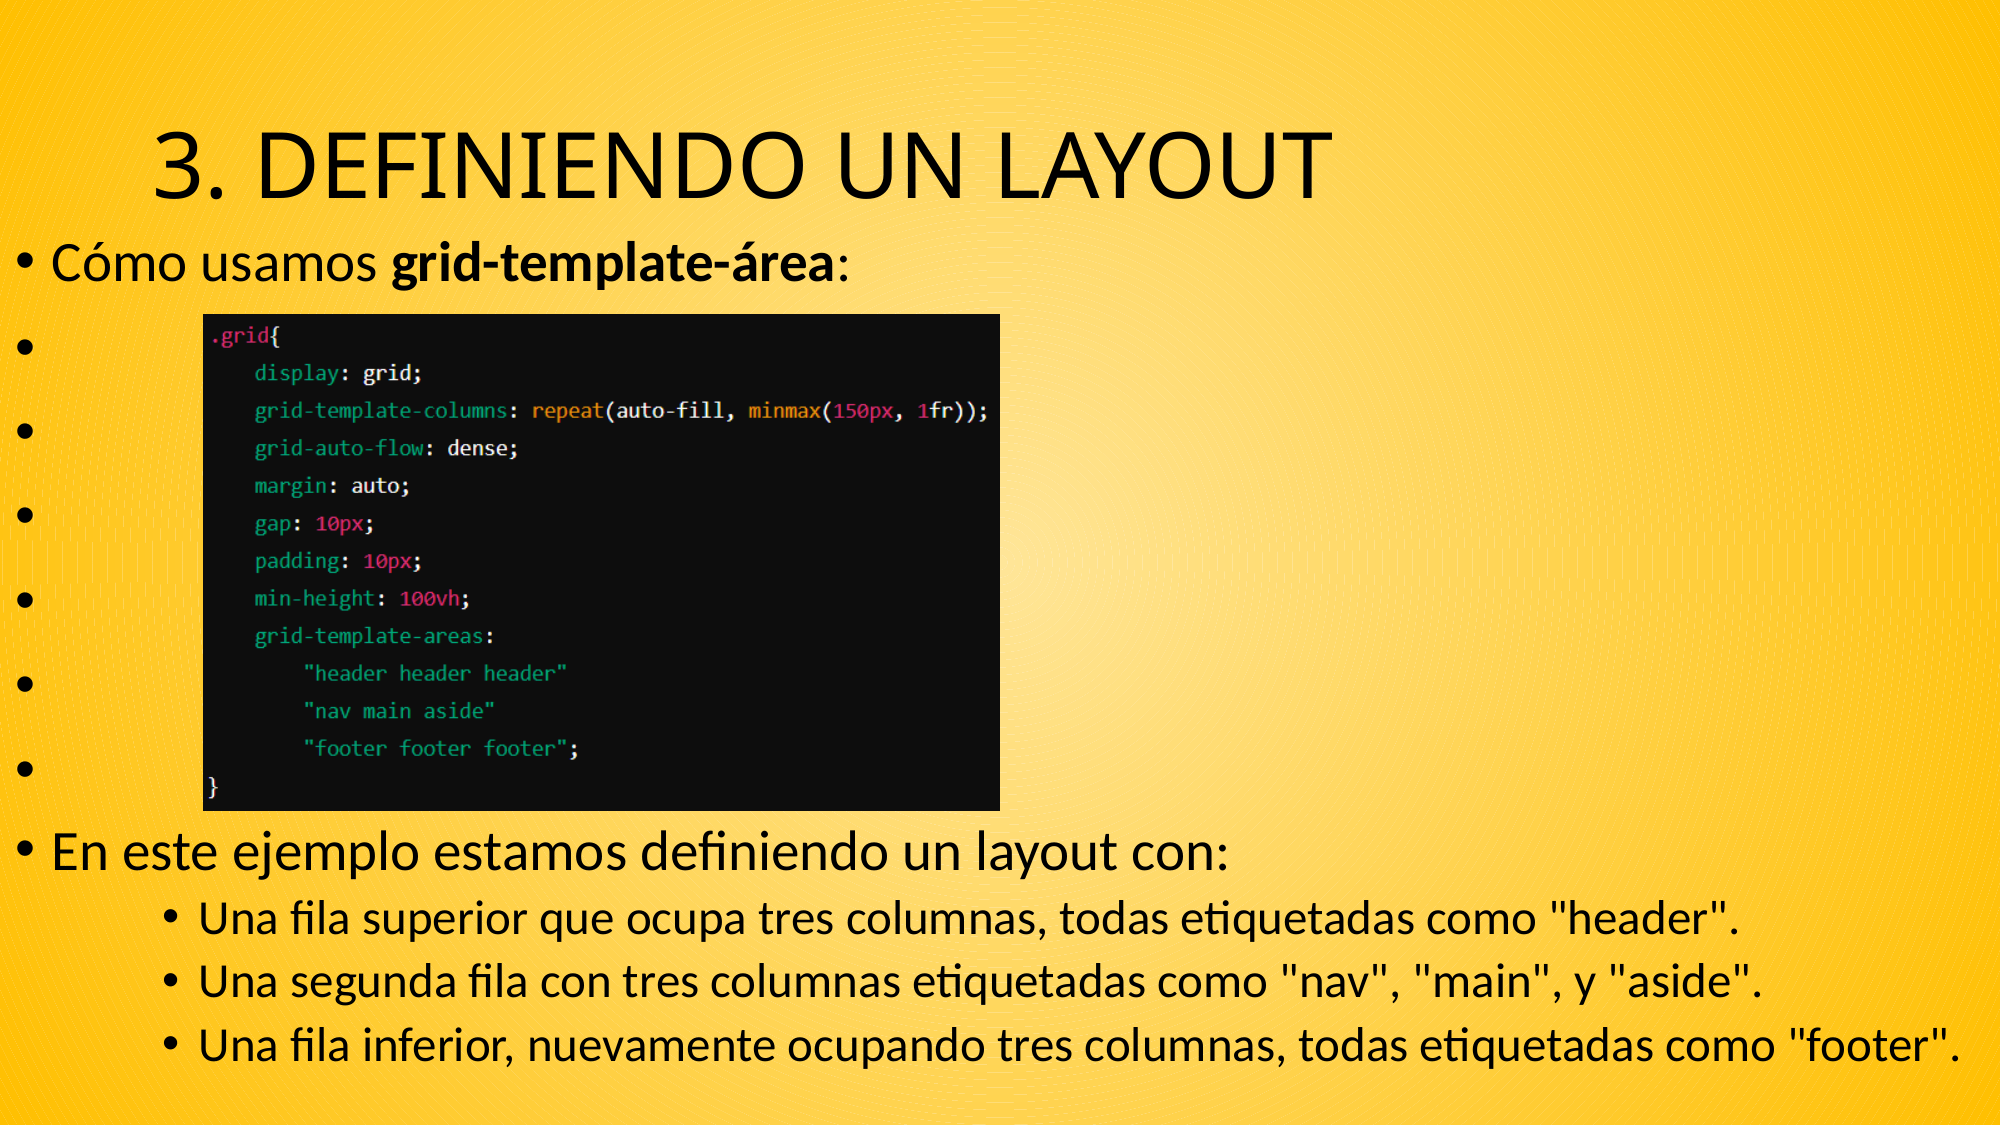

# 3. DEFINIENDO UN LAYOUT
Cómo usamos grid-template-área:
En este ejemplo estamos definiendo un layout con:
Una fila superior que ocupa tres columnas, todas etiquetadas como "header".
Una segunda fila con tres columnas etiquetadas como "nav", "main", y "aside".
Una fila inferior, nuevamente ocupando tres columnas, todas etiquetadas como "footer".